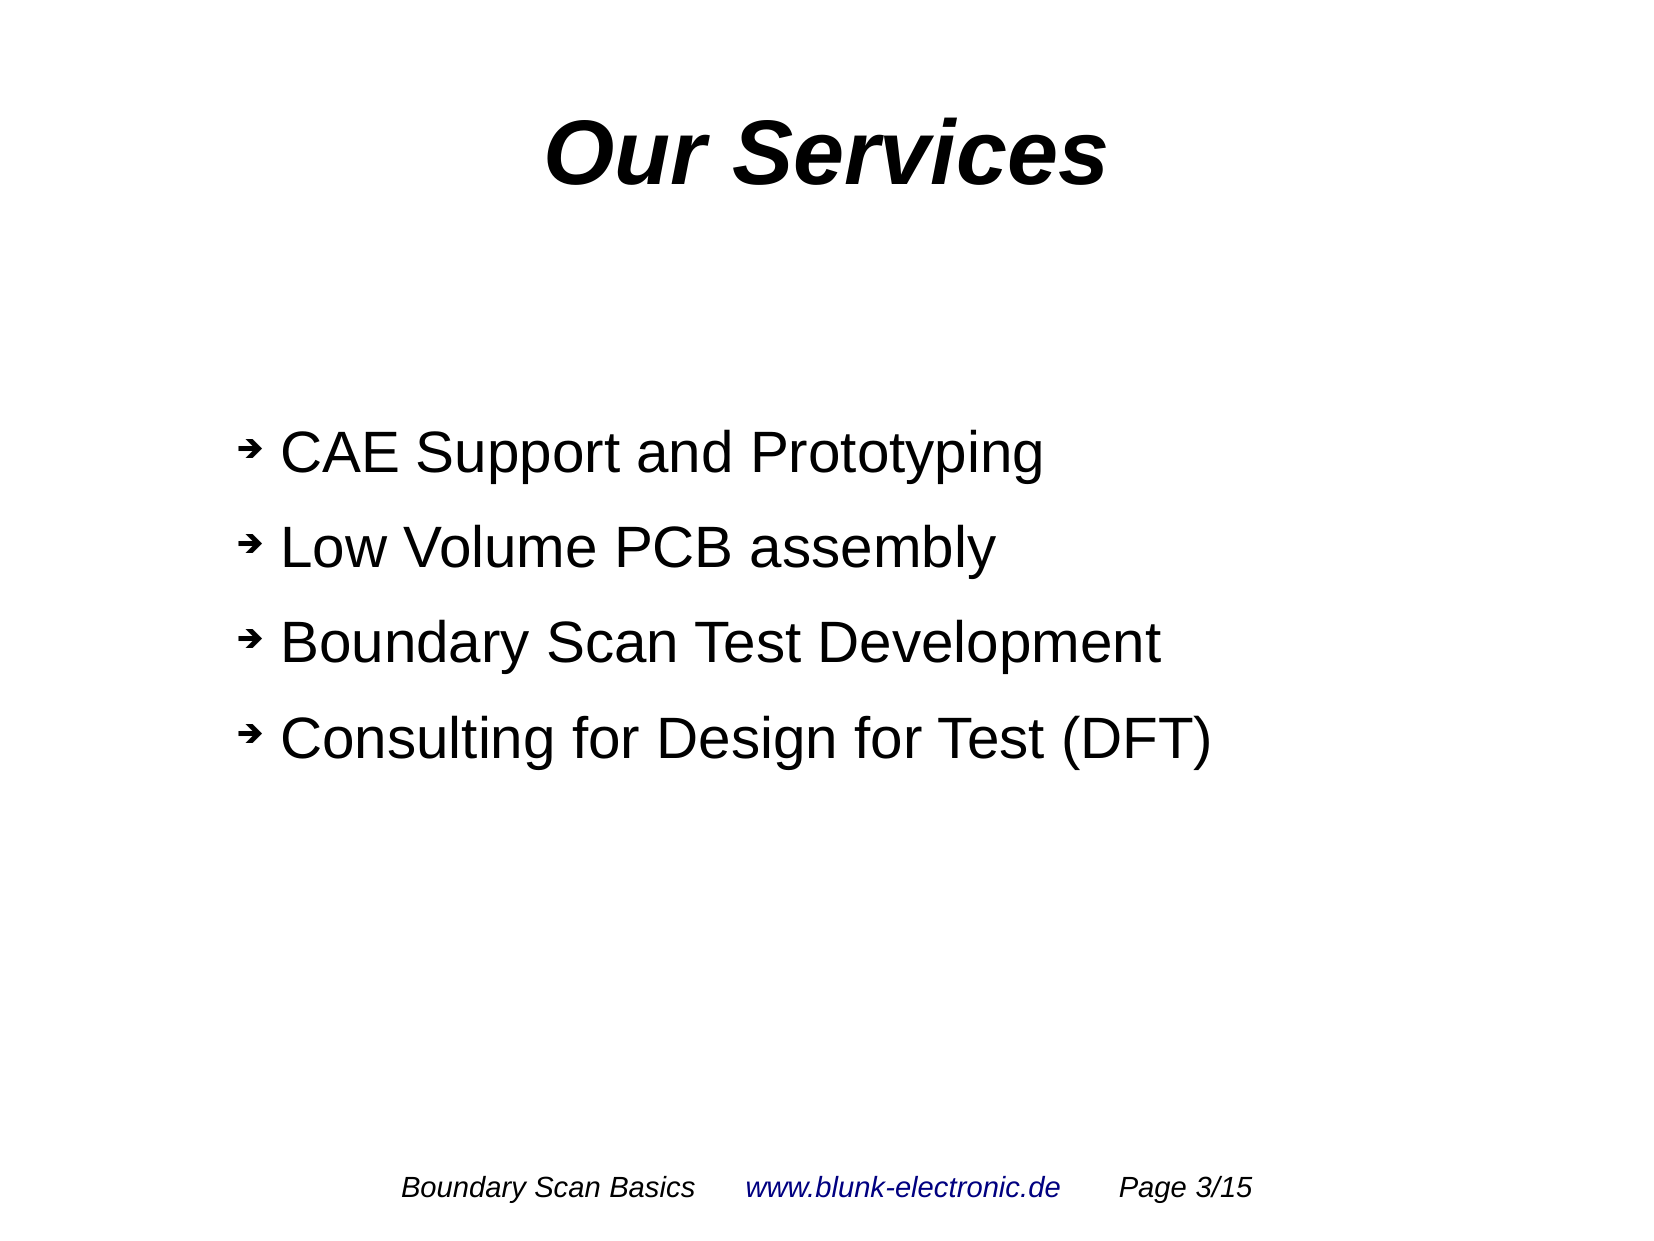

# Our Services
 CAE Support and Prototyping
 Low Volume PCB assembly
 Boundary Scan Test Development
 Consulting for Design for Test (DFT)
Boundary Scan Basics www.blunk-electronic.de Page /15